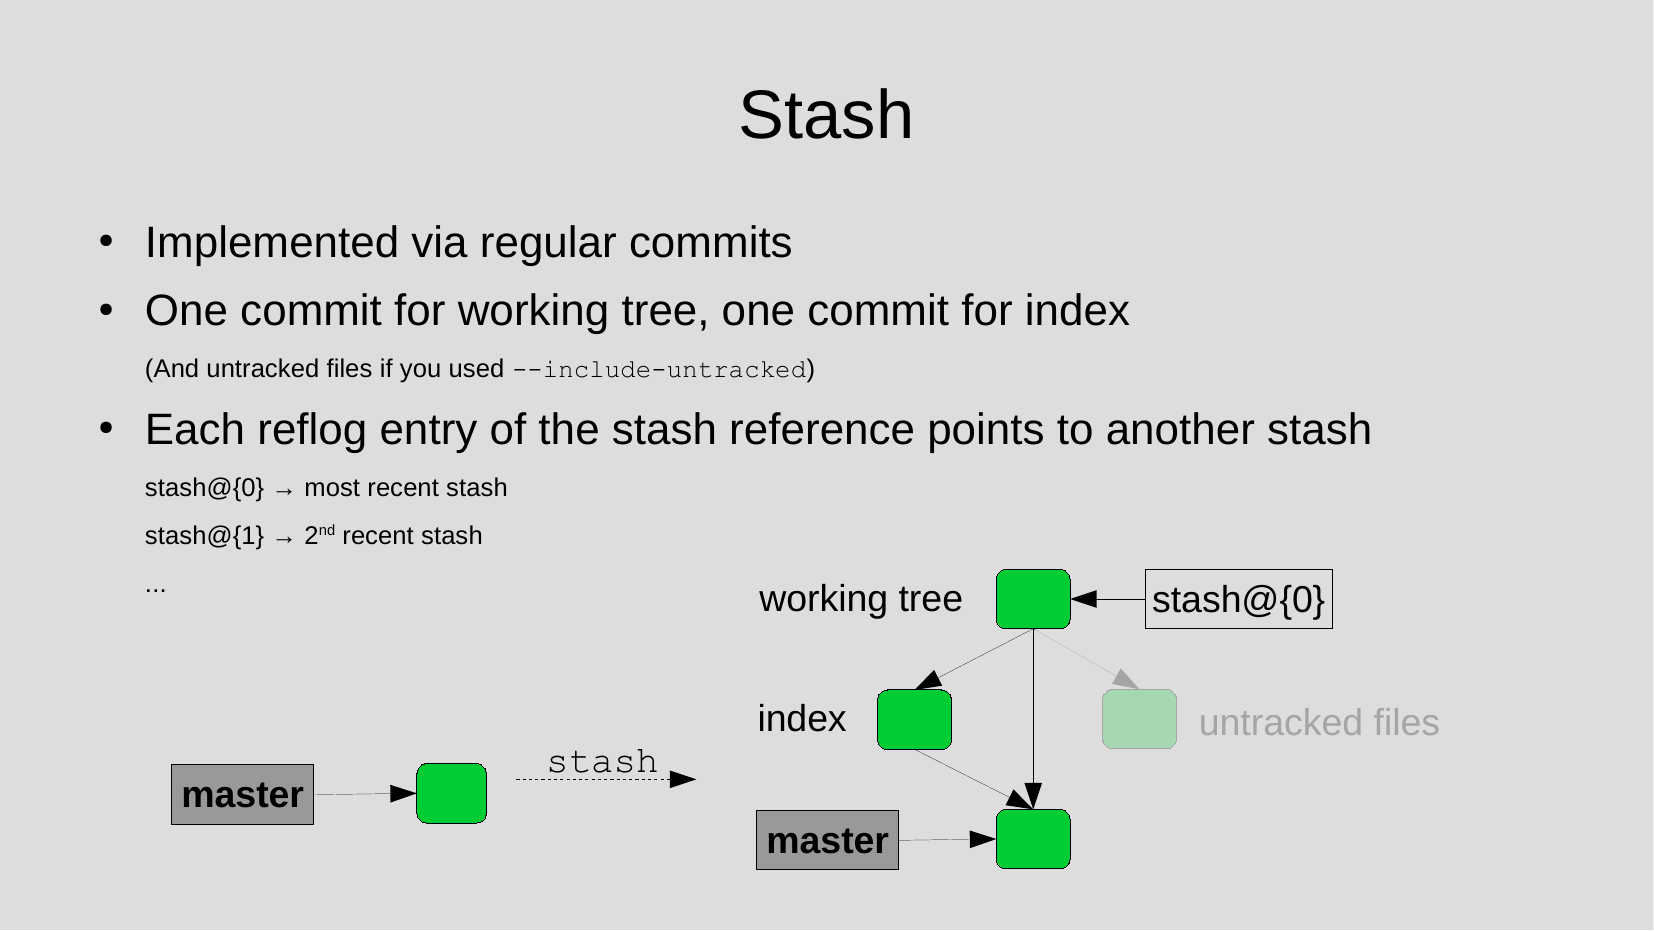

# Stash
Implemented via regular commits
One commit for working tree, one commit for index
(And untracked files if you used --include-untracked)
Each reflog entry of the stash reference points to another stash
stash@{0} → most recent stash
stash@{1} → 2nd recent stash
...
stash@{0}
working tree
index
untracked files
stash
master
master